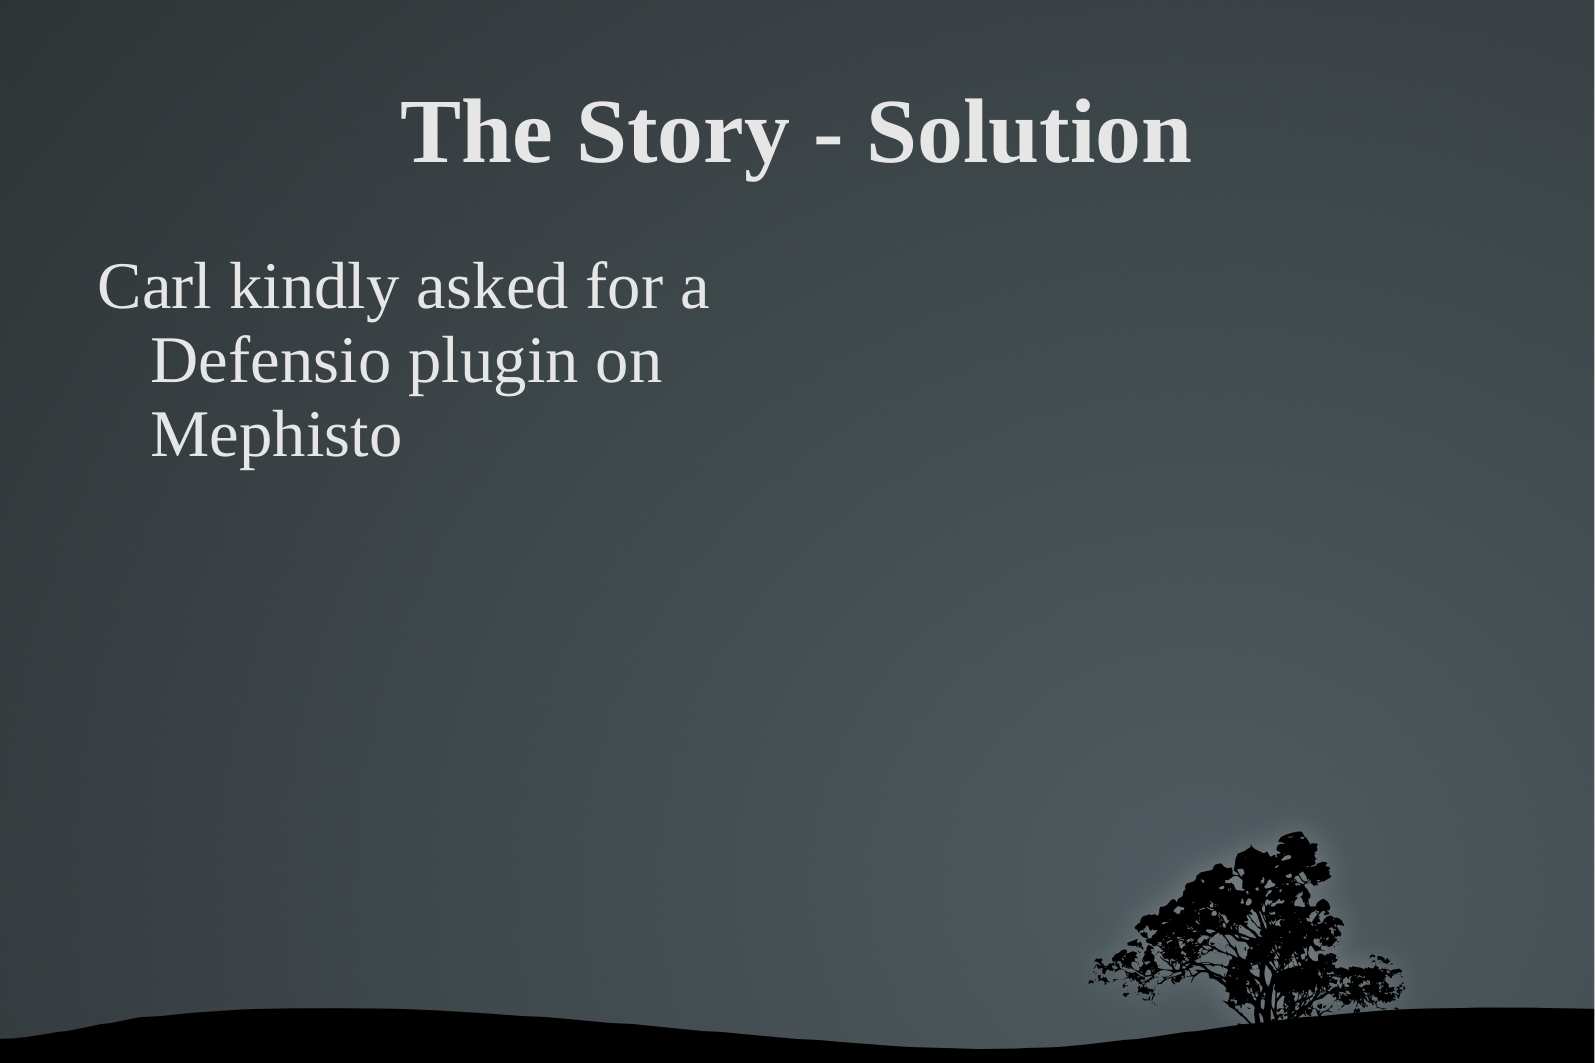

# The Story - Solution
Carl kindly asked for a Defensio plugin on Mephisto